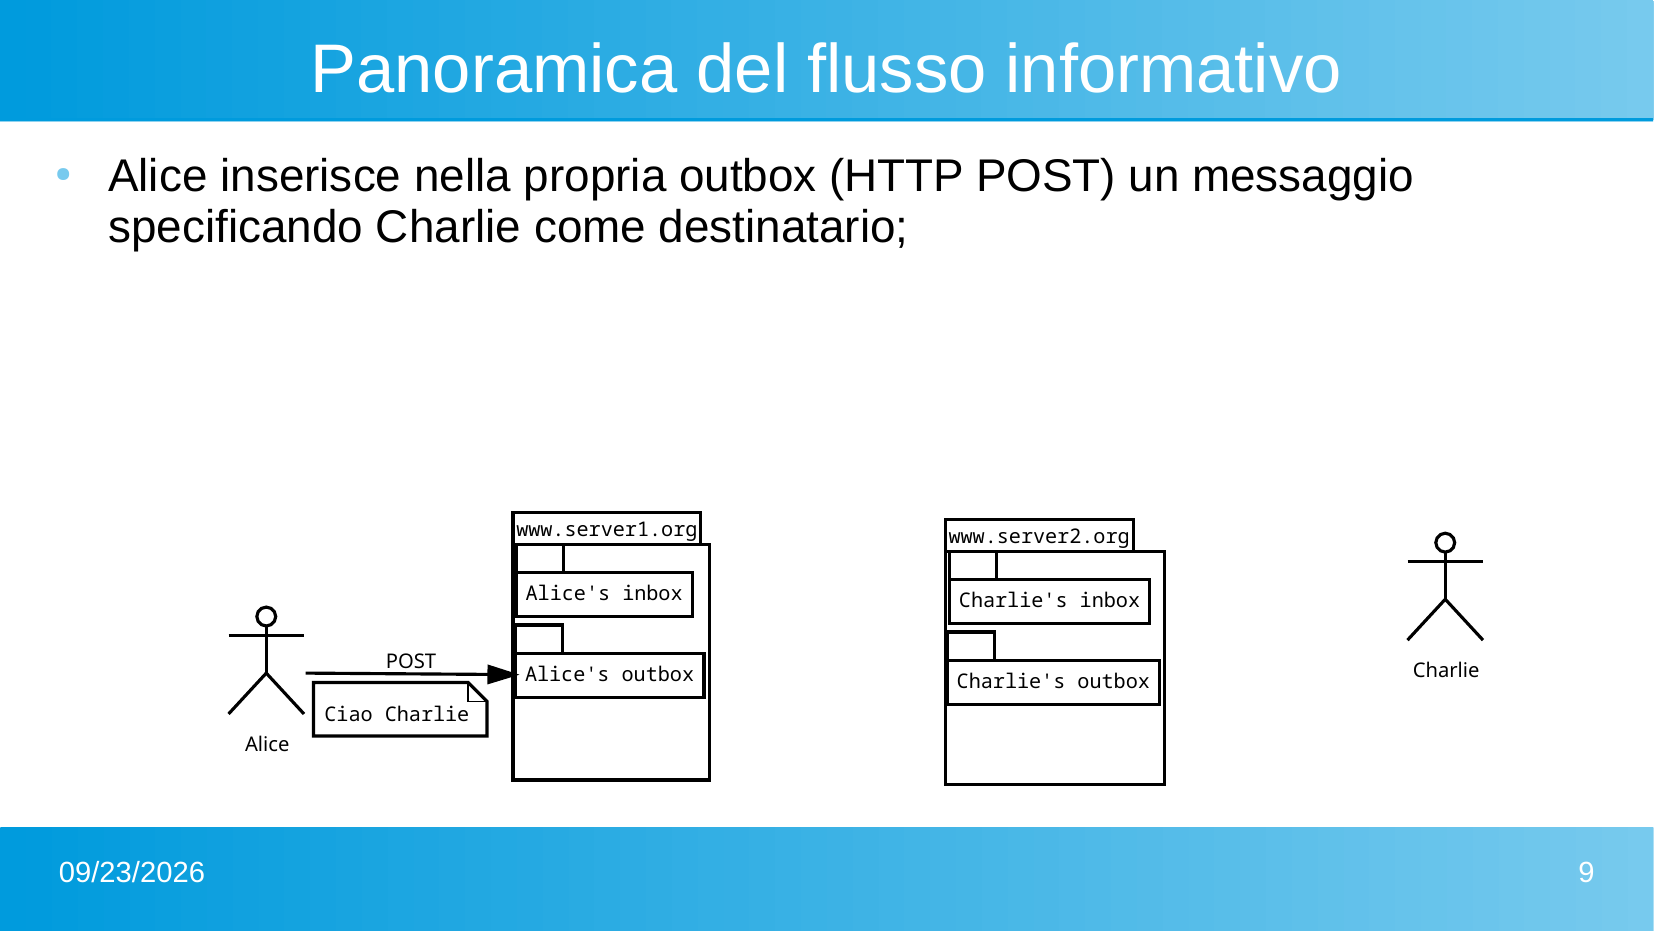

# Panoramica del flusso informativo
Alice inserisce nella propria outbox (HTTP POST) un messaggio specificando Charlie come destinatario;
9